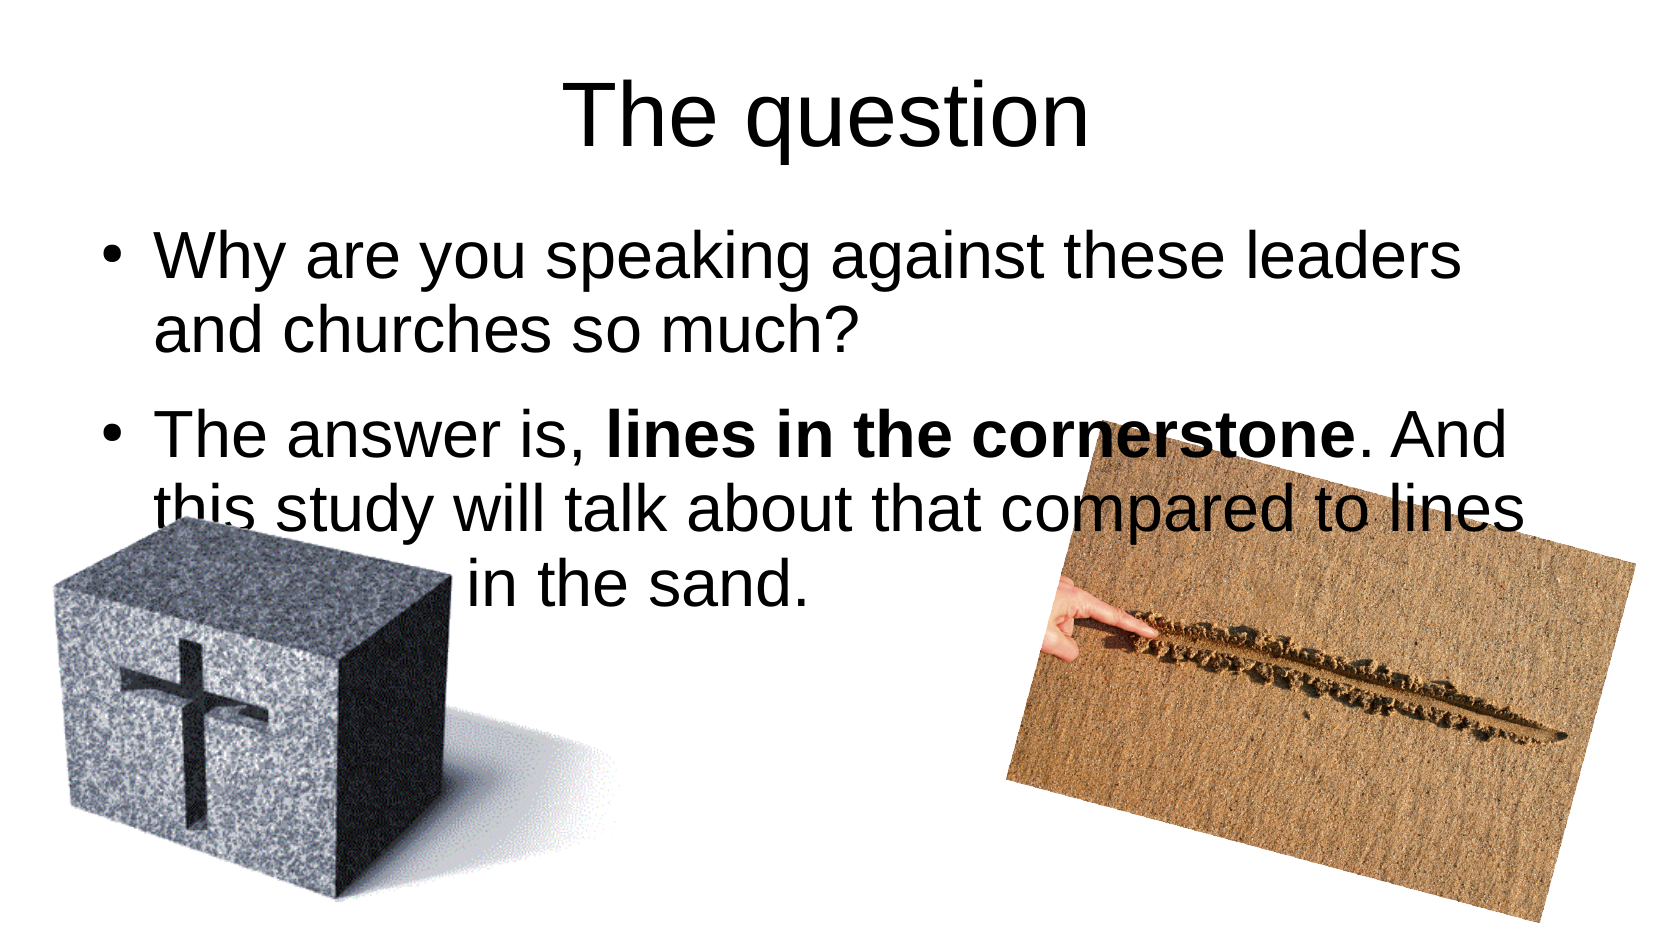

# The question
Why are you speaking against these leaders and churches so much?
The answer is, lines in the cornerstone. And this study will talk about that compared to lines in the sand.